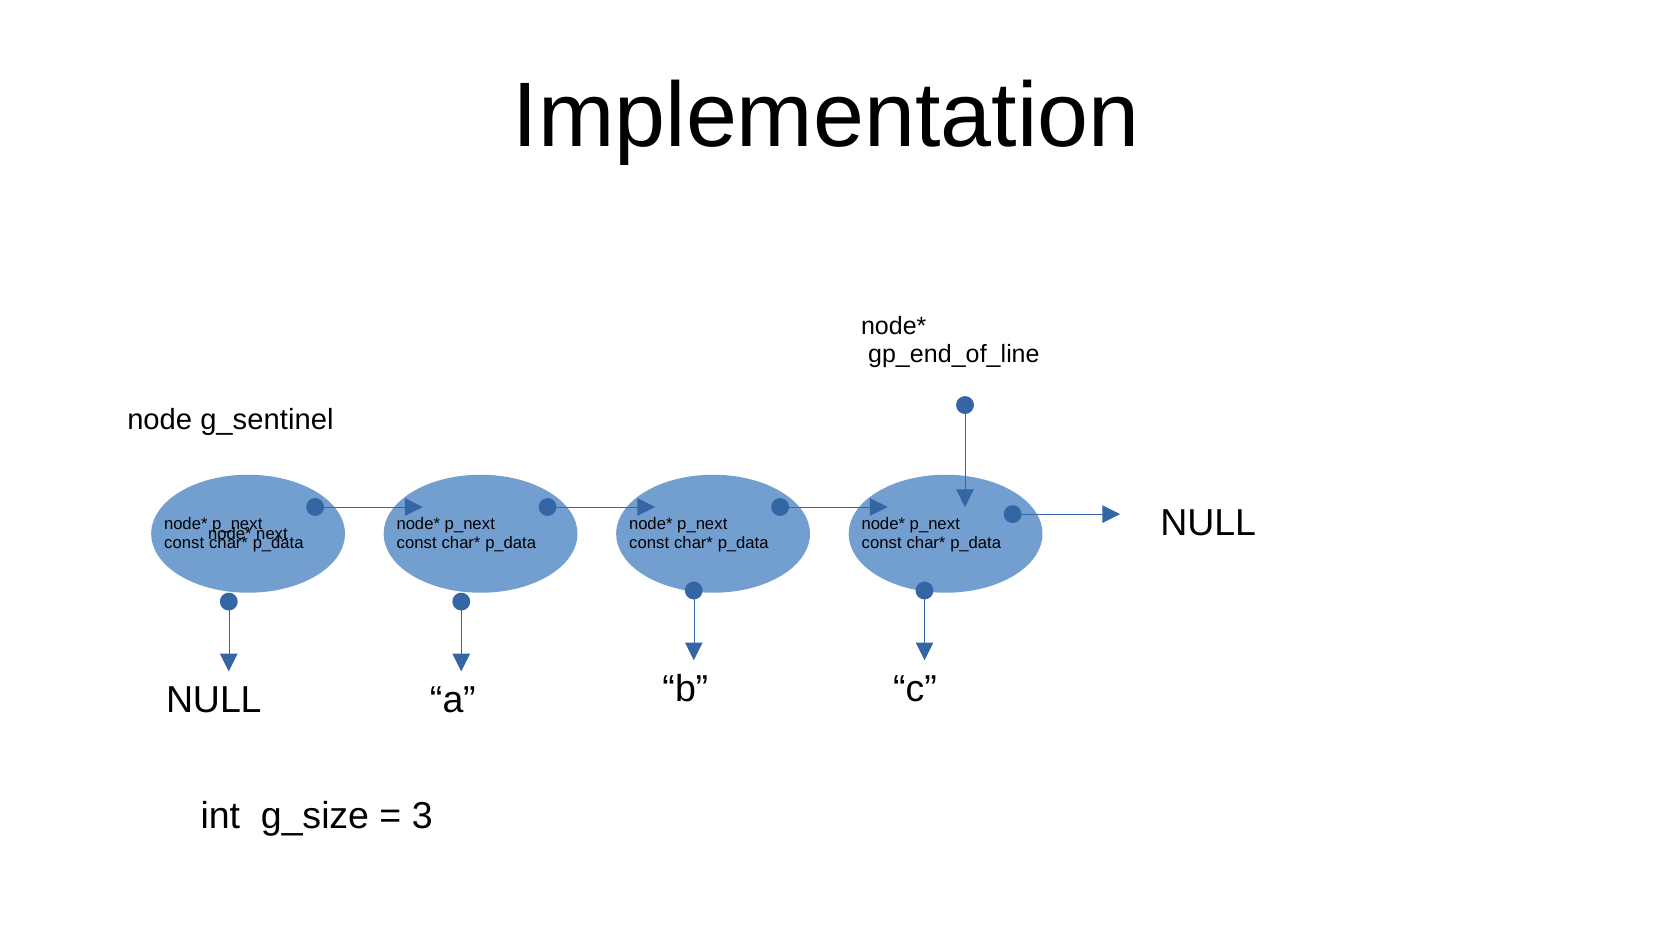

# Implementation
node*
 gp_end_of_line
node g_sentinel
node* next
NULL
node* p_next
const char* p_data
node* p_next
const char* p_data
node* p_next
const char* p_data
node* p_next
const char* p_data
 “b”
 “c”
NULL
 “a”
int g_size = 3